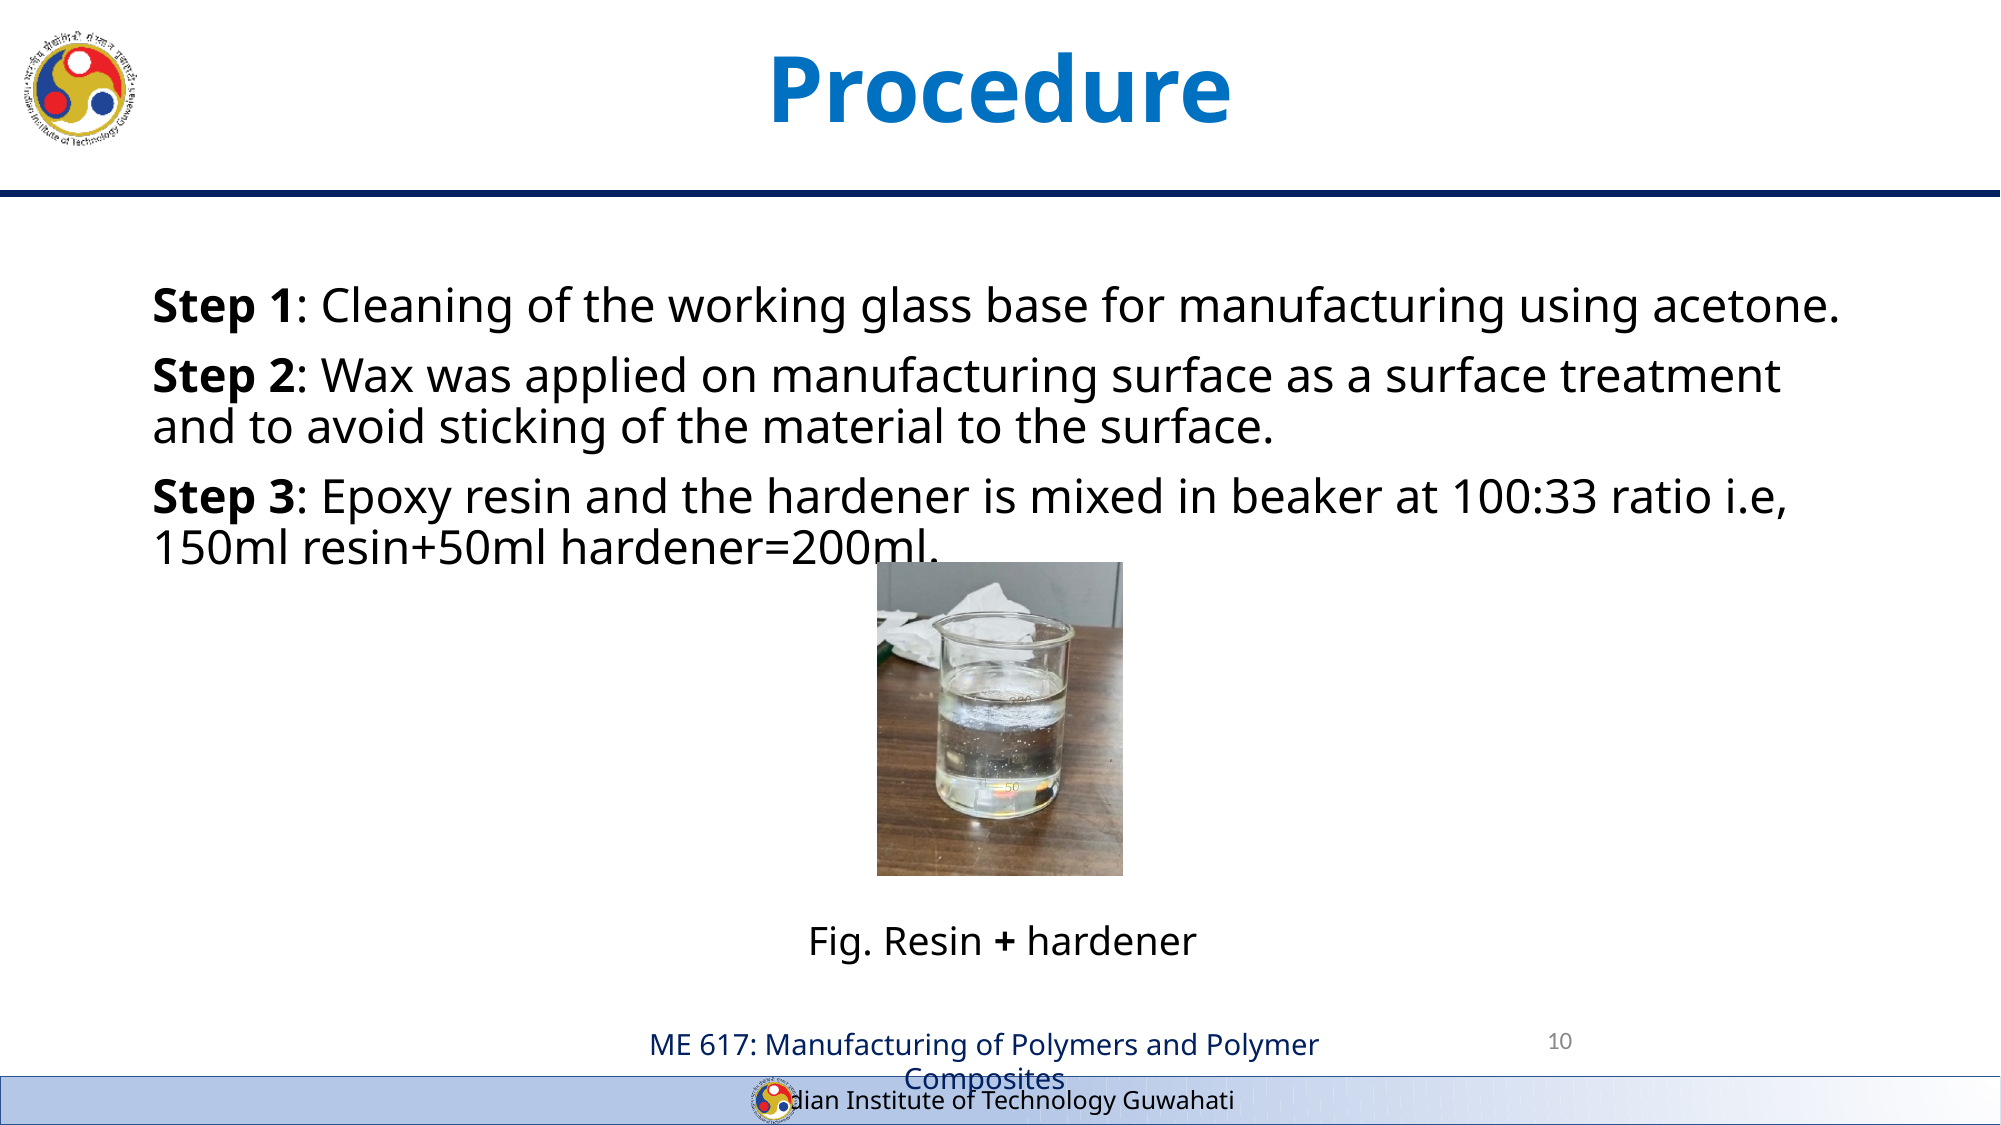

# Procedure
Step 1: Cleaning of the working glass base for manufacturing using acetone.
Step 2: Wax was applied on manufacturing surface as a surface treatment and to avoid sticking of the material to the surface.
Step 3: Epoxy resin and the hardener is mixed in beaker at 100:33 ratio i.e, 150ml resin+50ml hardener=200ml.
 Fig. Resin + hardener